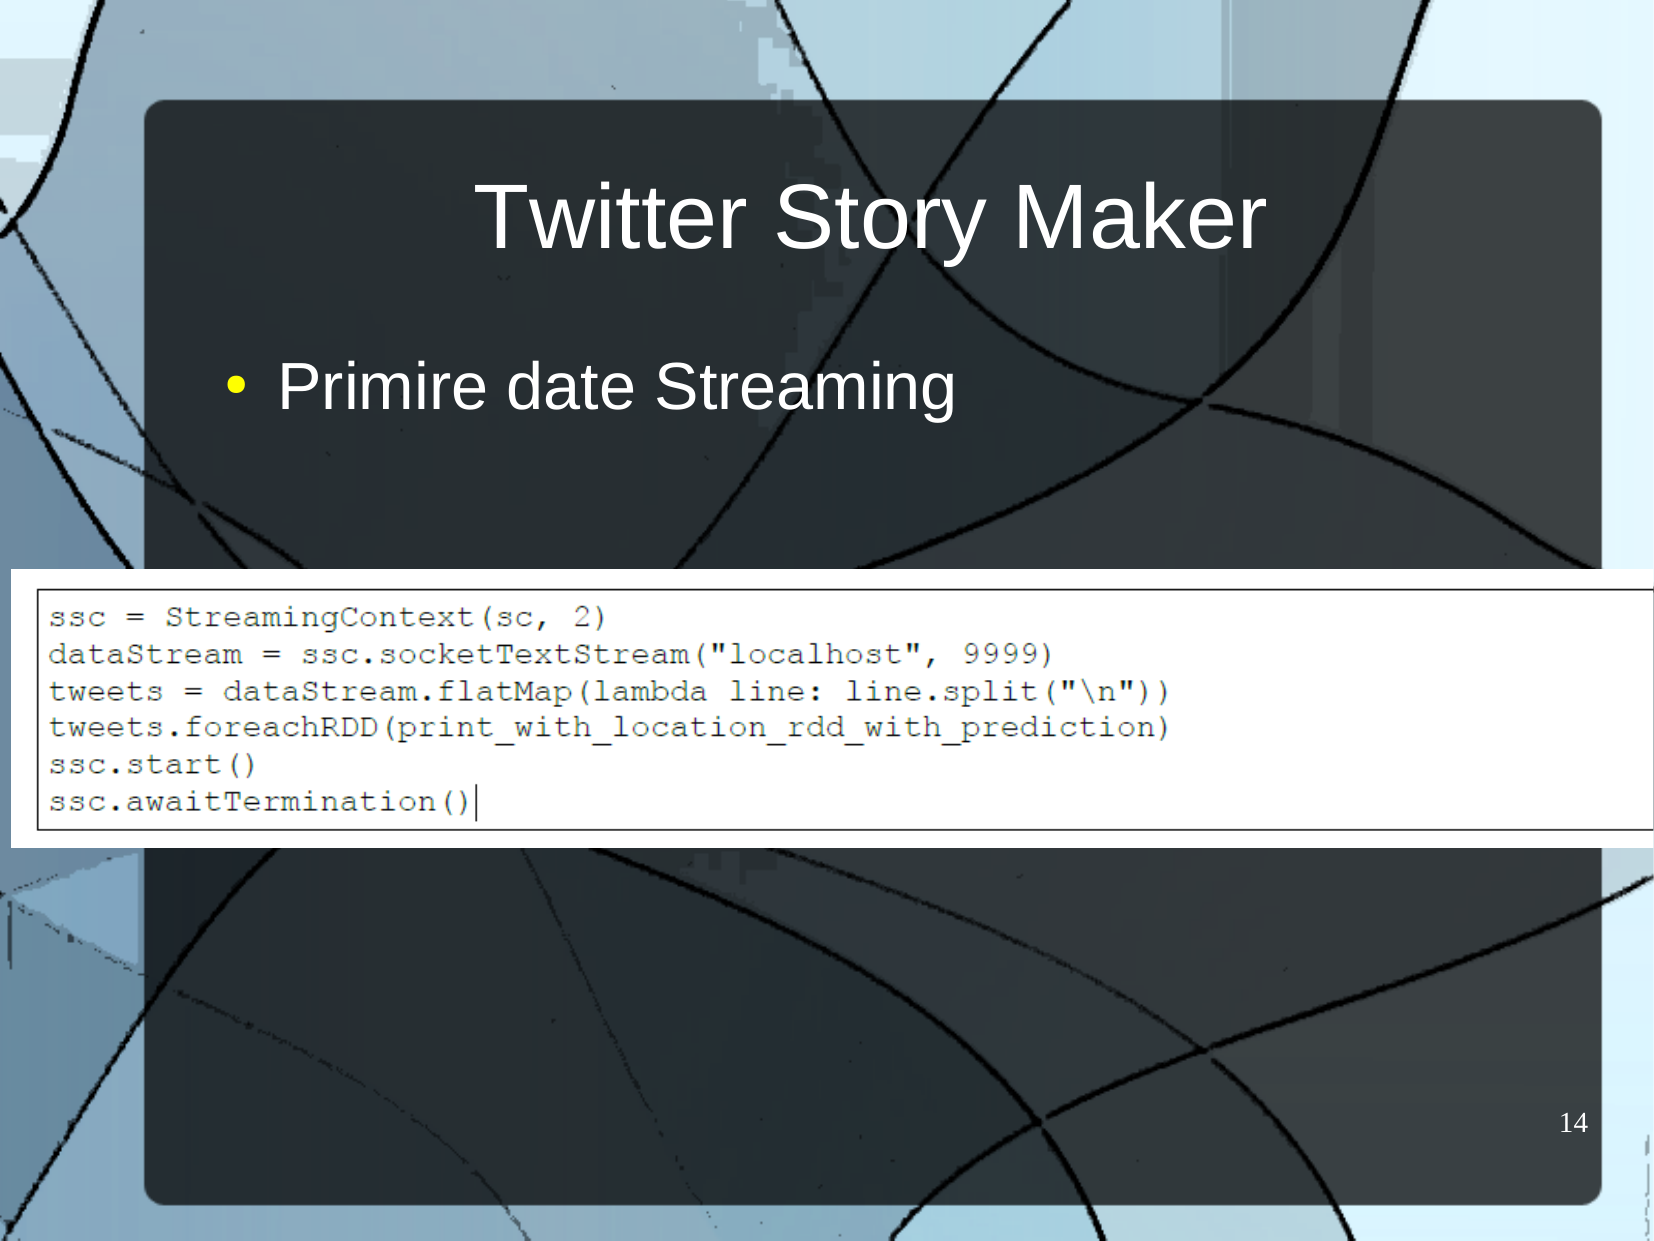

# Twitter Story Maker
Primire date Streaming
14